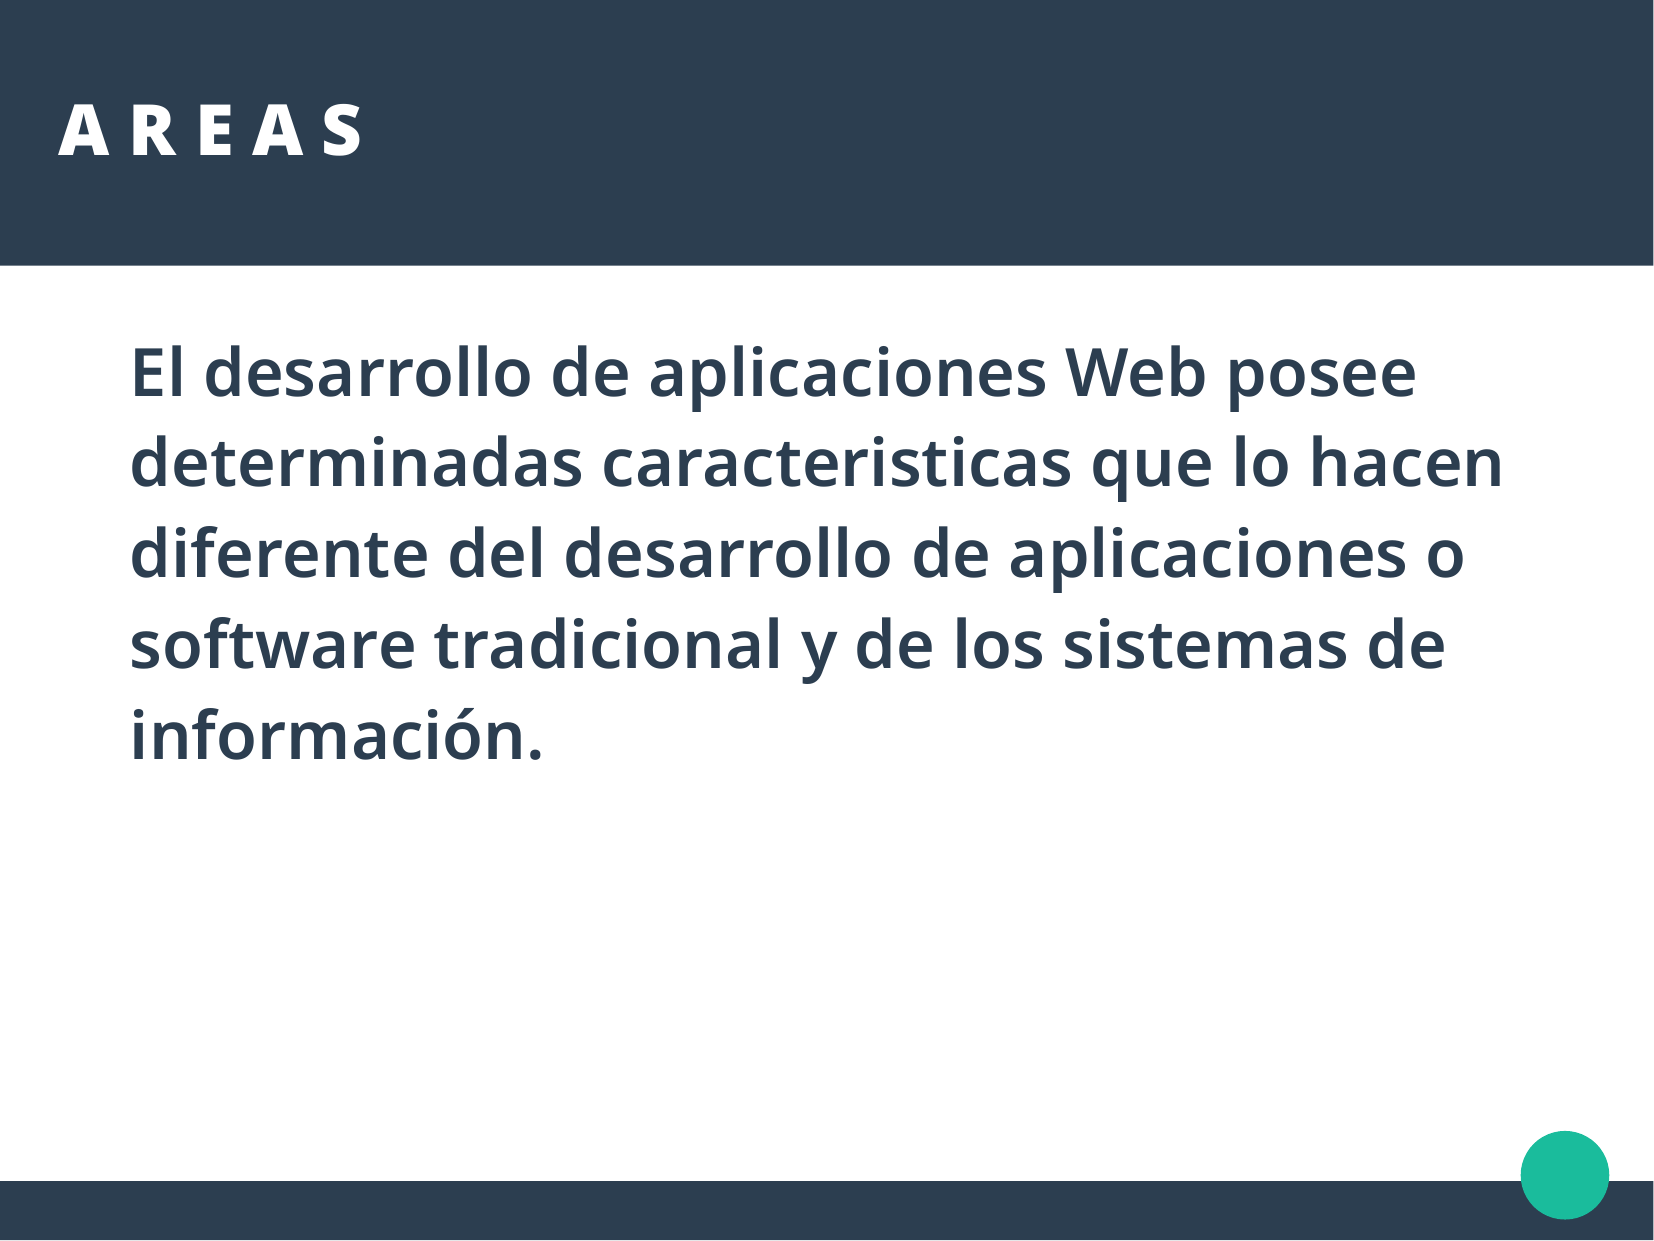

# A R E A S
El desarrollo de aplicaciones Web posee determinadas caracteristicas que lo hacen diferente del desarrollo de aplicaciones o software tradicional y de los sistemas de información.